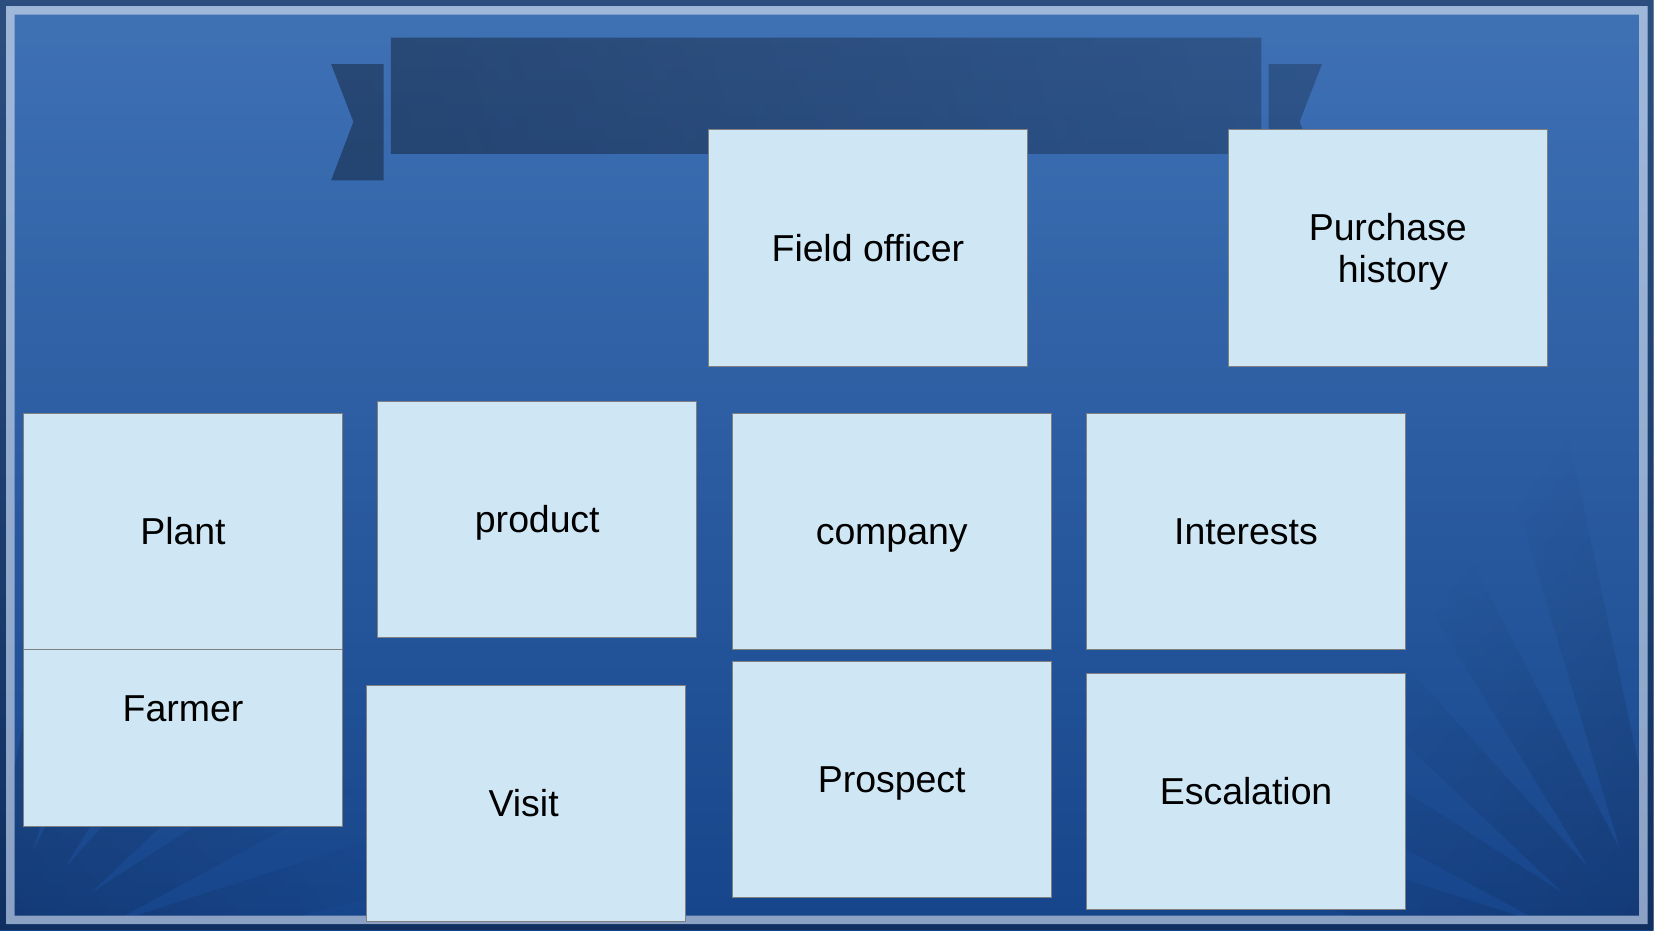

#
Field officer
Purchase
 history
product
Plant
company
Interests
Farmer
Prospect
Escalation
Visit